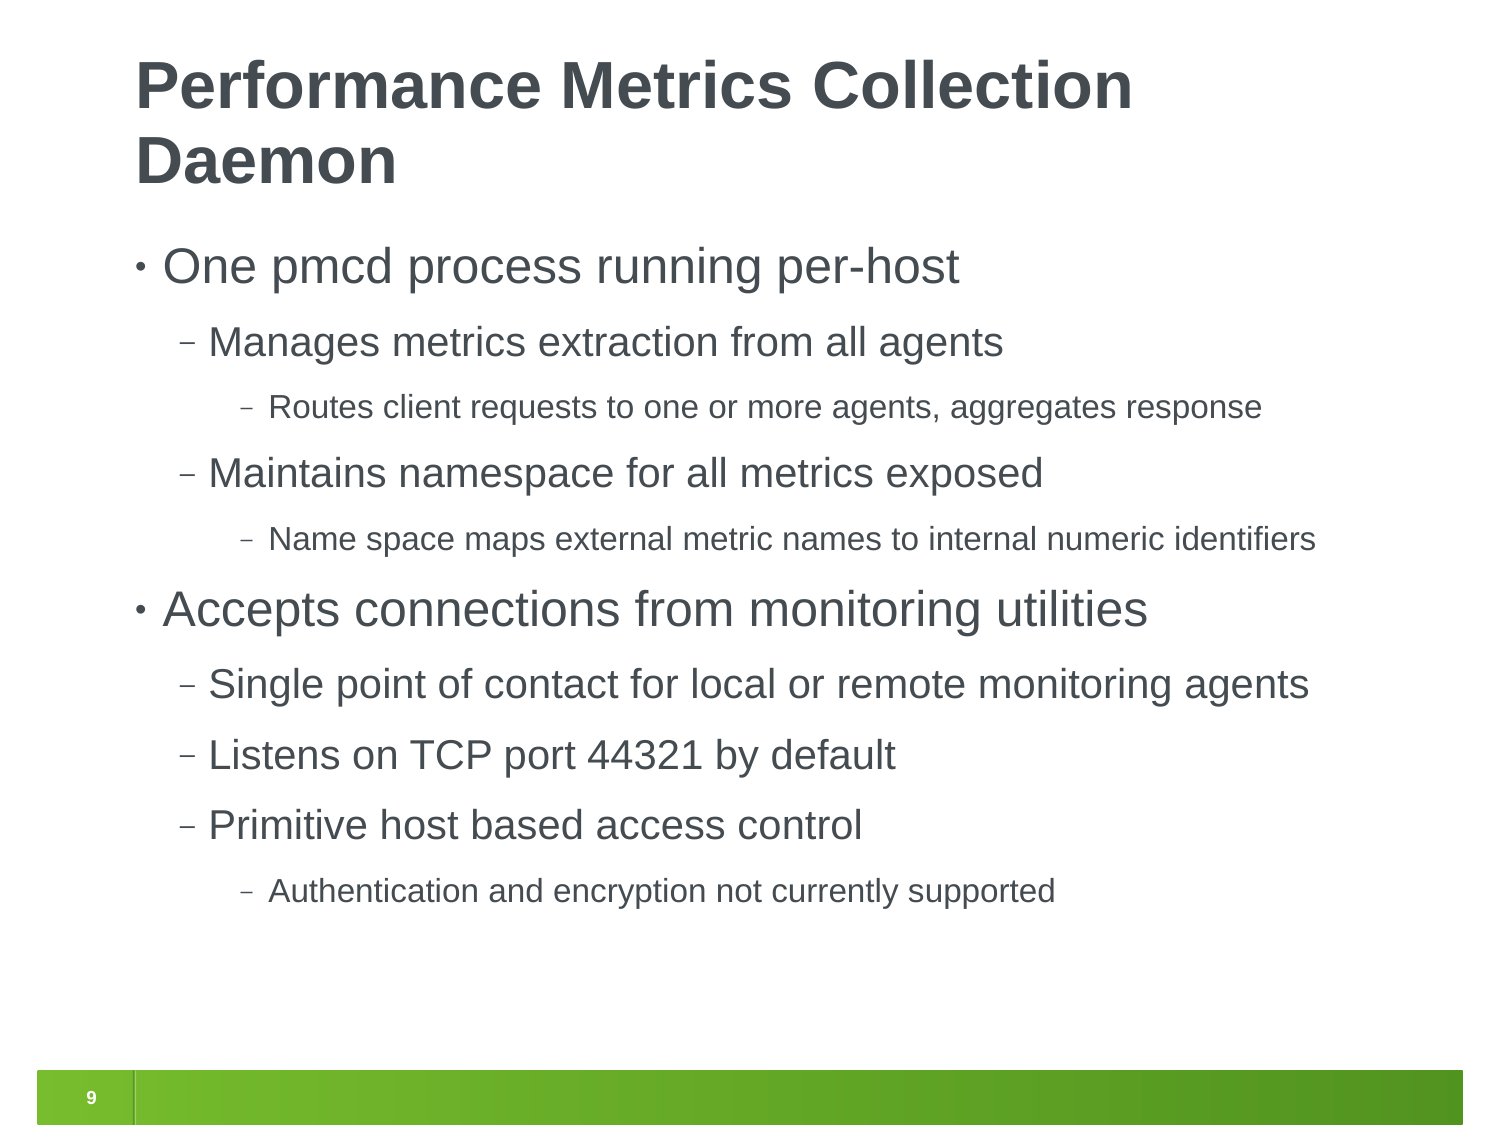

# Performance Metrics Collection Daemon
One pmcd process running per-host
Manages metrics extraction from all agents
Routes client requests to one or more agents, aggregates response
Maintains namespace for all metrics exposed
Name space maps external metric names to internal numeric identifiers
Accepts connections from monitoring utilities
Single point of contact for local or remote monitoring agents
Listens on TCP port 44321 by default
Primitive host based access control
Authentication and encryption not currently supported